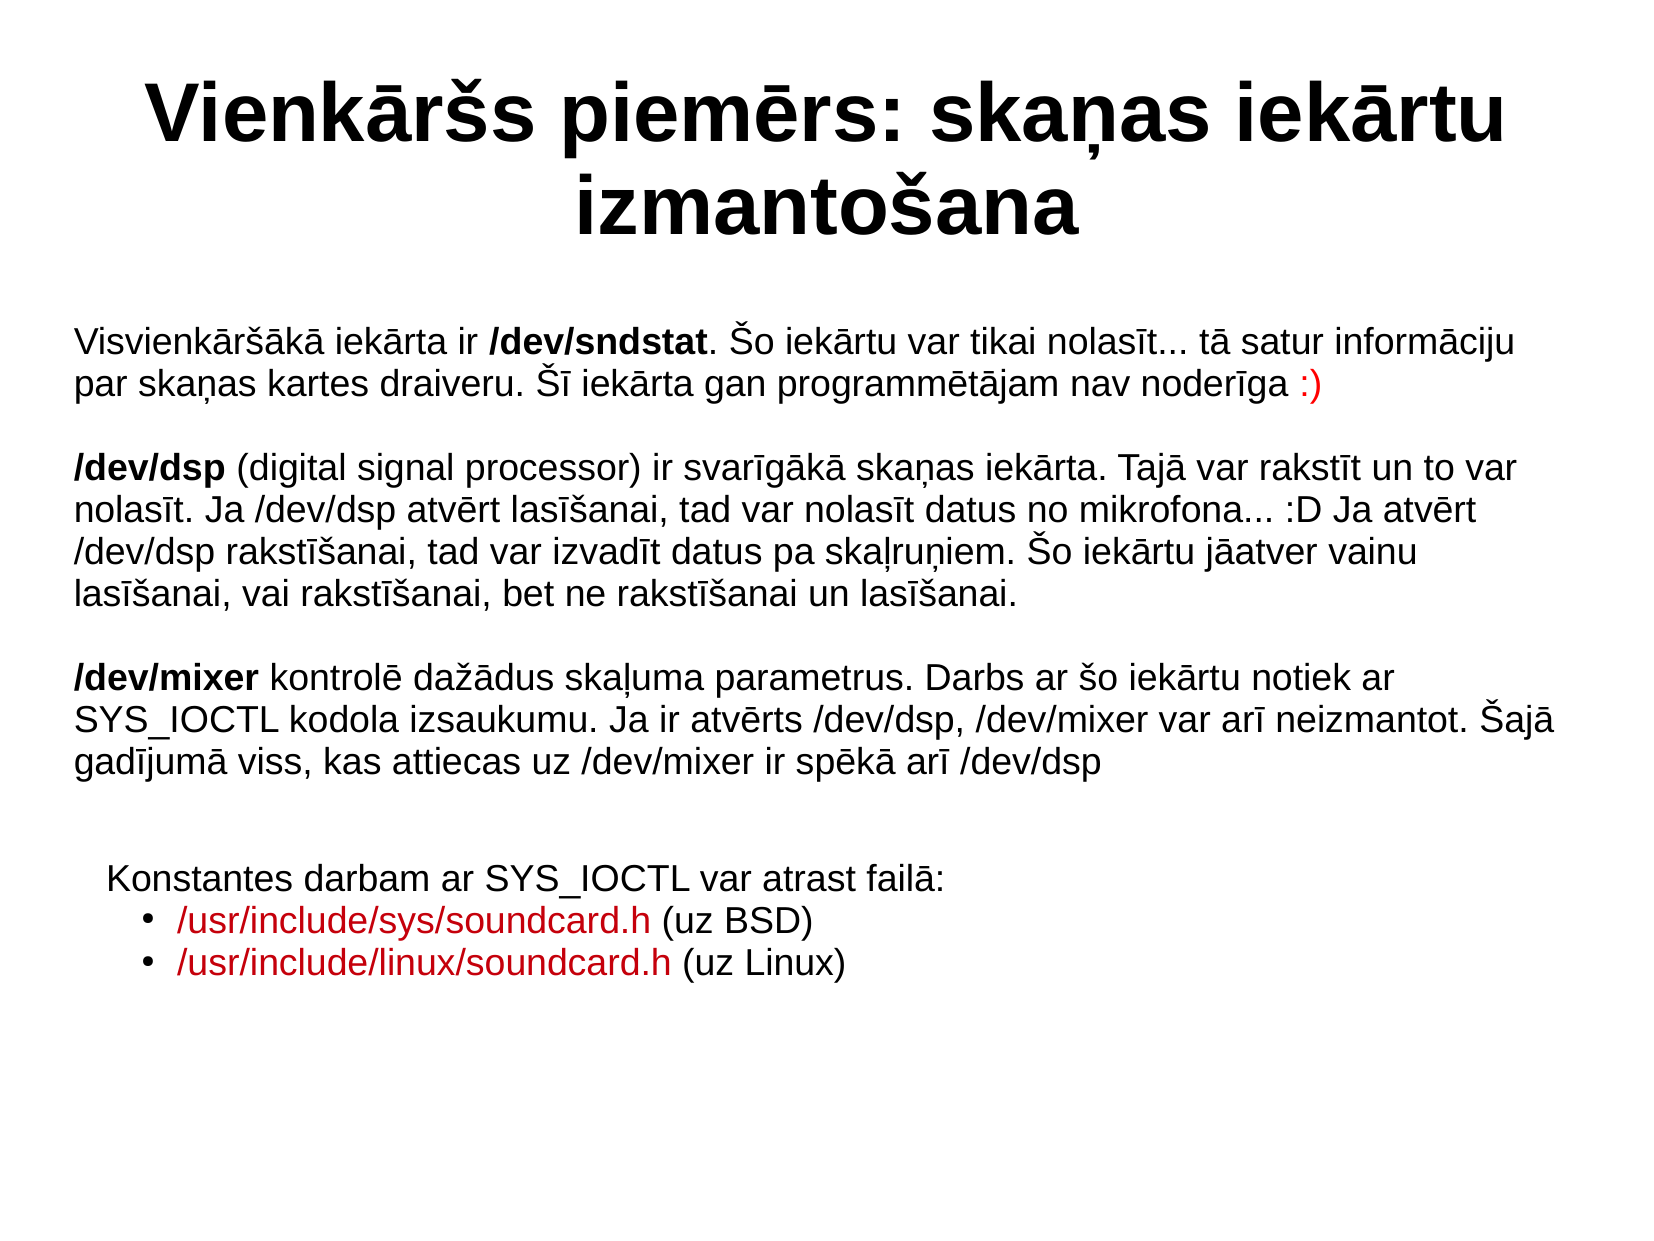

Vienkāršs piemērs: skaņas iekārtu izmantošana
Visvienkāršākā iekārta ir /dev/sndstat. Šo iekārtu var tikai nolasīt... tā satur informāciju par skaņas kartes draiveru. Šī iekārta gan programmētājam nav noderīga :)
/dev/dsp (digital signal processor) ir svarīgākā skaņas iekārta. Tajā var rakstīt un to var nolasīt. Ja /dev/dsp atvērt lasīšanai, tad var nolasīt datus no mikrofona... :D Ja atvērt /dev/dsp rakstīšanai, tad var izvadīt datus pa skaļruņiem. Šo iekārtu jāatver vainu lasīšanai, vai rakstīšanai, bet ne rakstīšanai un lasīšanai.
/dev/mixer kontrolē dažādus skaļuma parametrus. Darbs ar šo iekārtu notiek ar SYS_IOCTL kodola izsaukumu. Ja ir atvērts /dev/dsp, /dev/mixer var arī neizmantot. Šajā gadījumā viss, kas attiecas uz /dev/mixer ir spēkā arī /dev/dsp
Konstantes darbam ar SYS_IOCTL var atrast failā:
/usr/include/sys/soundcard.h (uz BSD)
/usr/include/linux/soundcard.h (uz Linux)